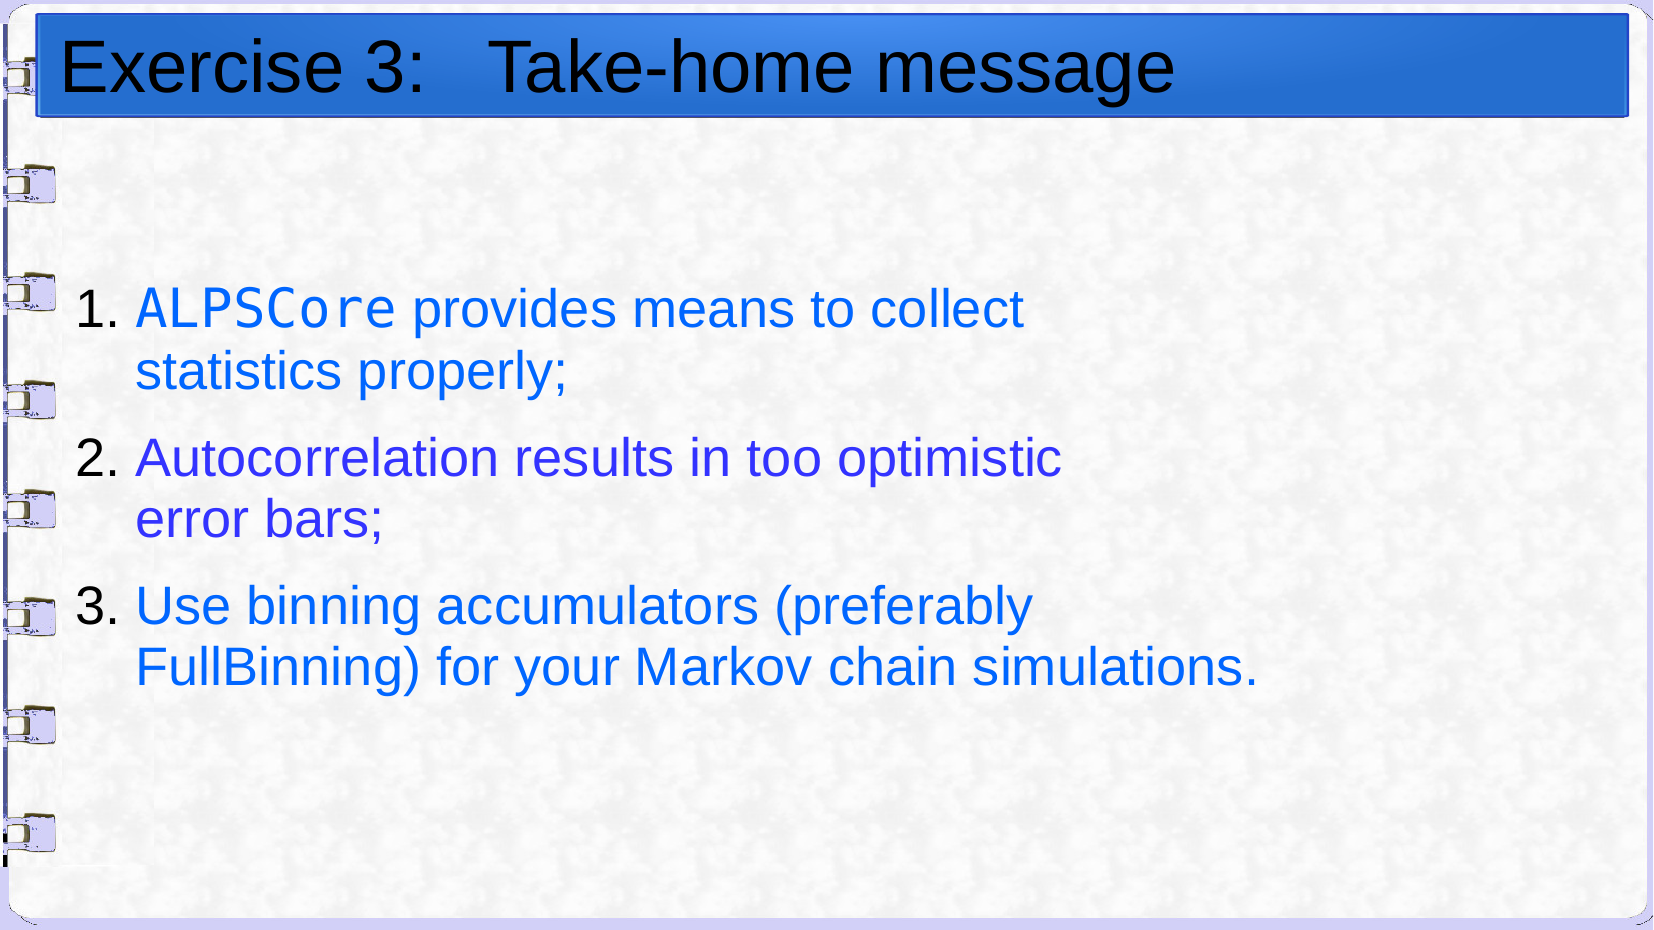

# Exercise 3: Take-home message
 ALPSCore provides means to collect
 statistics properly;
 Autocorrelation results in too optimistic
 error bars;
 Use binning accumulators (preferably
 FullBinning) for your Markov chain simulations.